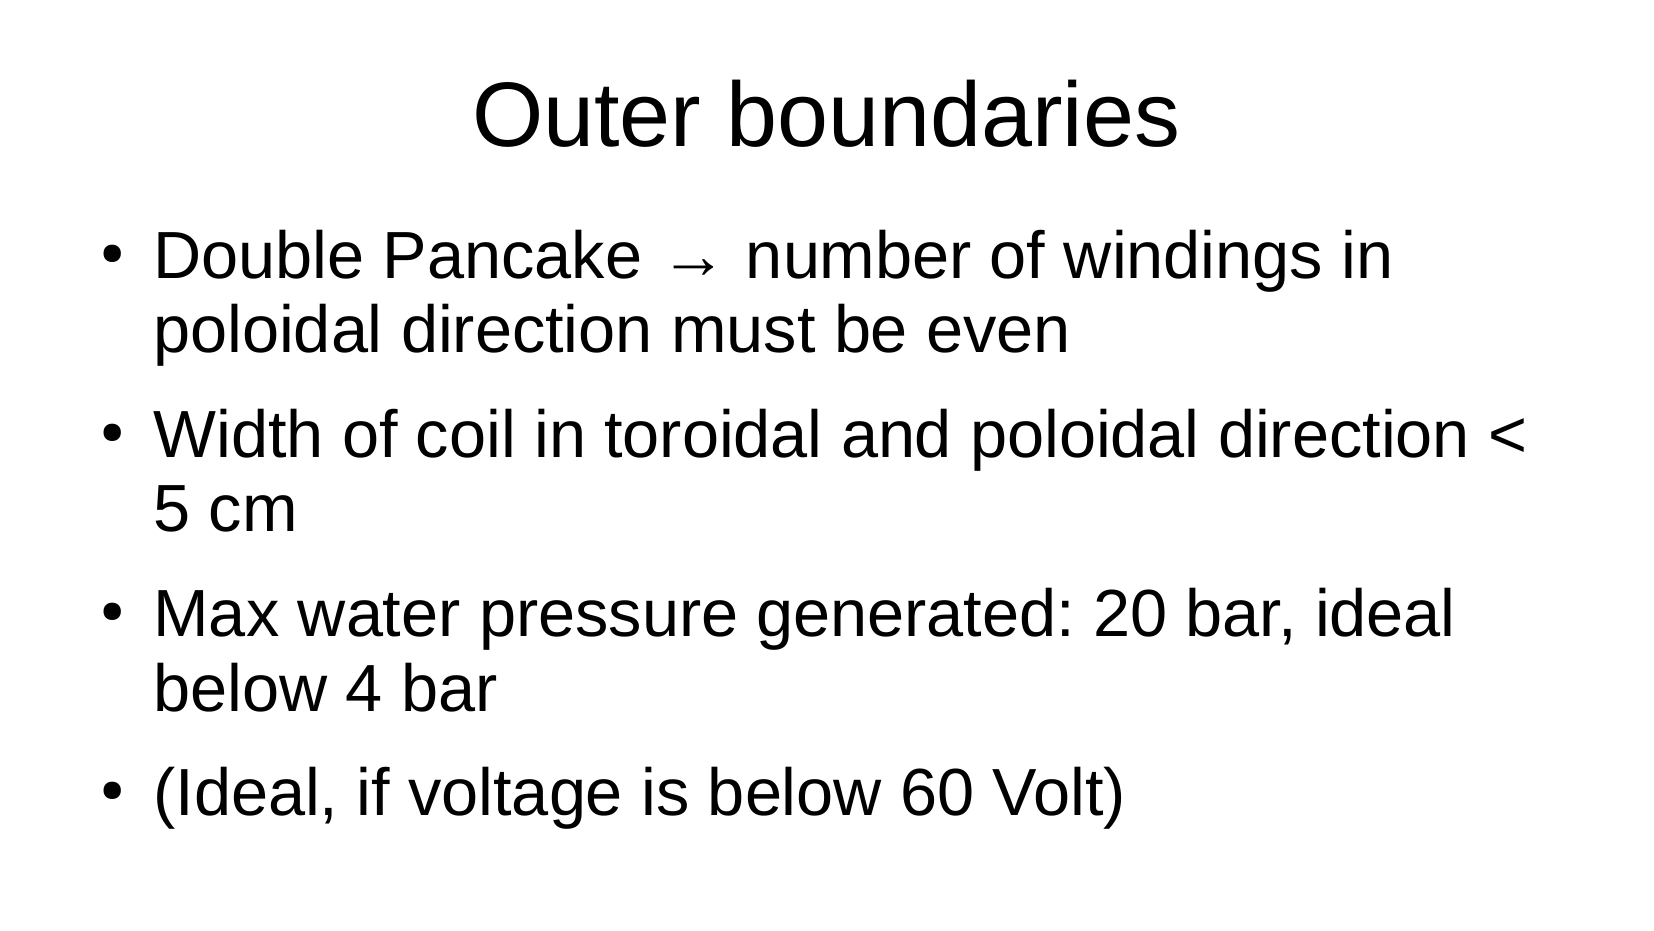

# Outer boundaries
Double Pancake → number of windings in poloidal direction must be even
Width of coil in toroidal and poloidal direction < 5 cm
Max water pressure generated: 20 bar, ideal below 4 bar
(Ideal, if voltage is below 60 Volt)